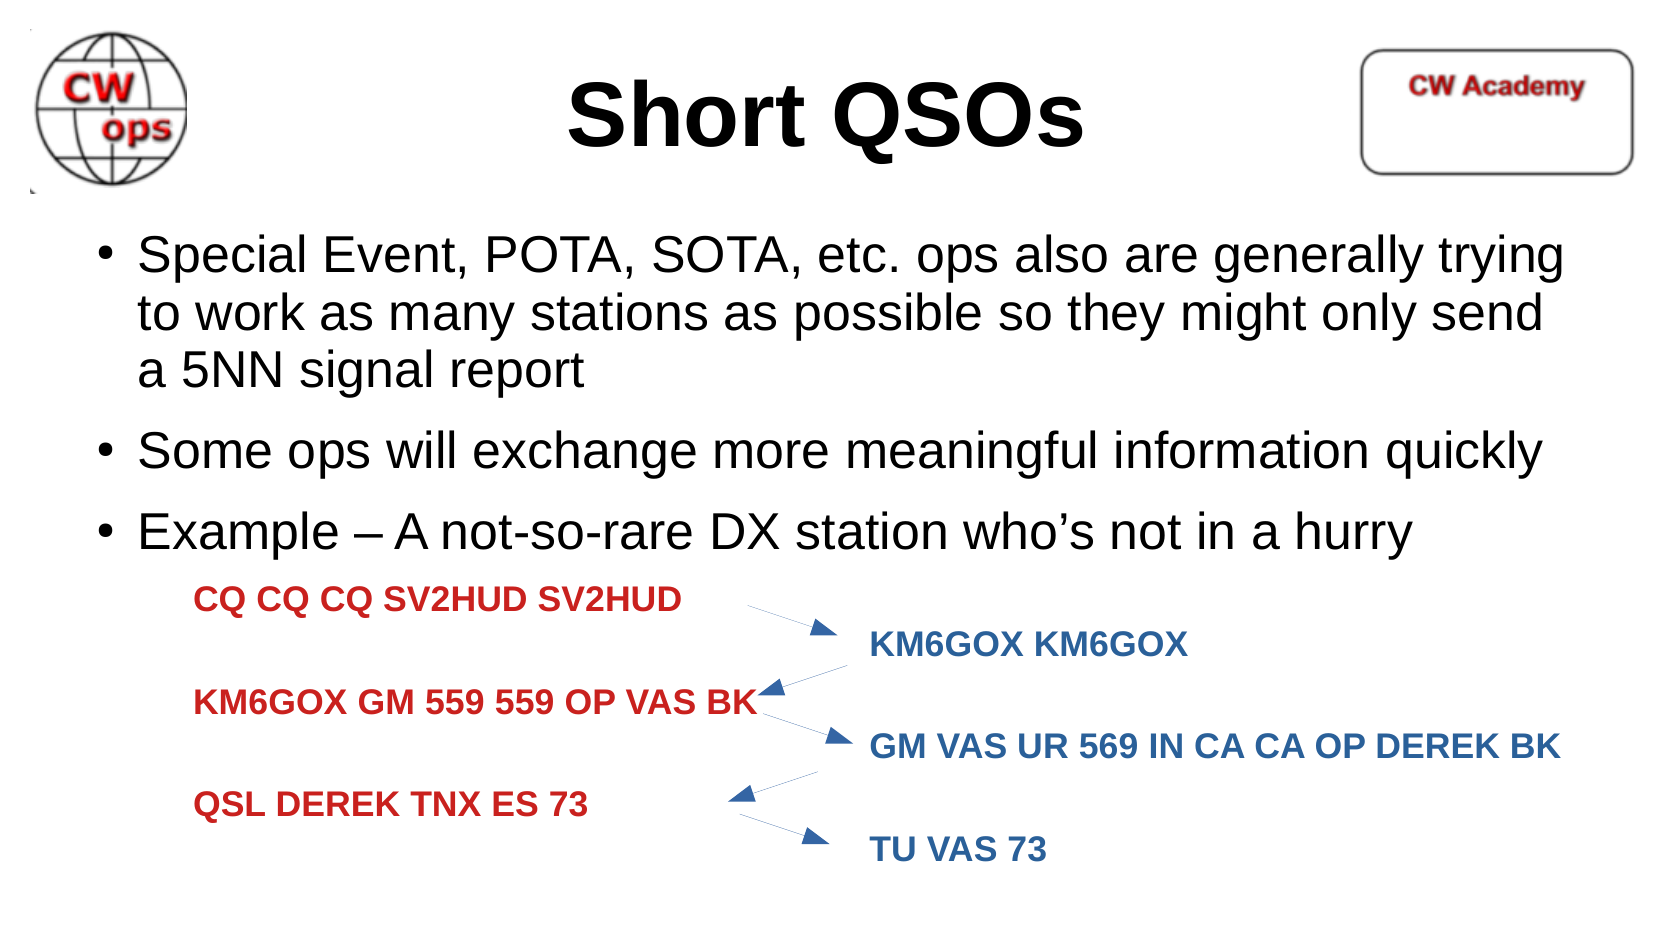

# Short QSOs
Special Event, POTA, SOTA, etc. ops also are generally trying to work as many stations as possible so they might only send a 5NN signal report
Some ops will exchange more meaningful information quickly
Example – A not-so-rare DX station who’s not in a hurry
CQ CQ CQ SV2HUD SV2HUD
 			 	KM6GOX KM6GOX
KM6GOX GM 559 559 OP VAS BK
 		 	GM VAS UR 569 IN CA CA OP DEREK BK
QSL DEREK TNX ES 73
 	 		TU VAS 73